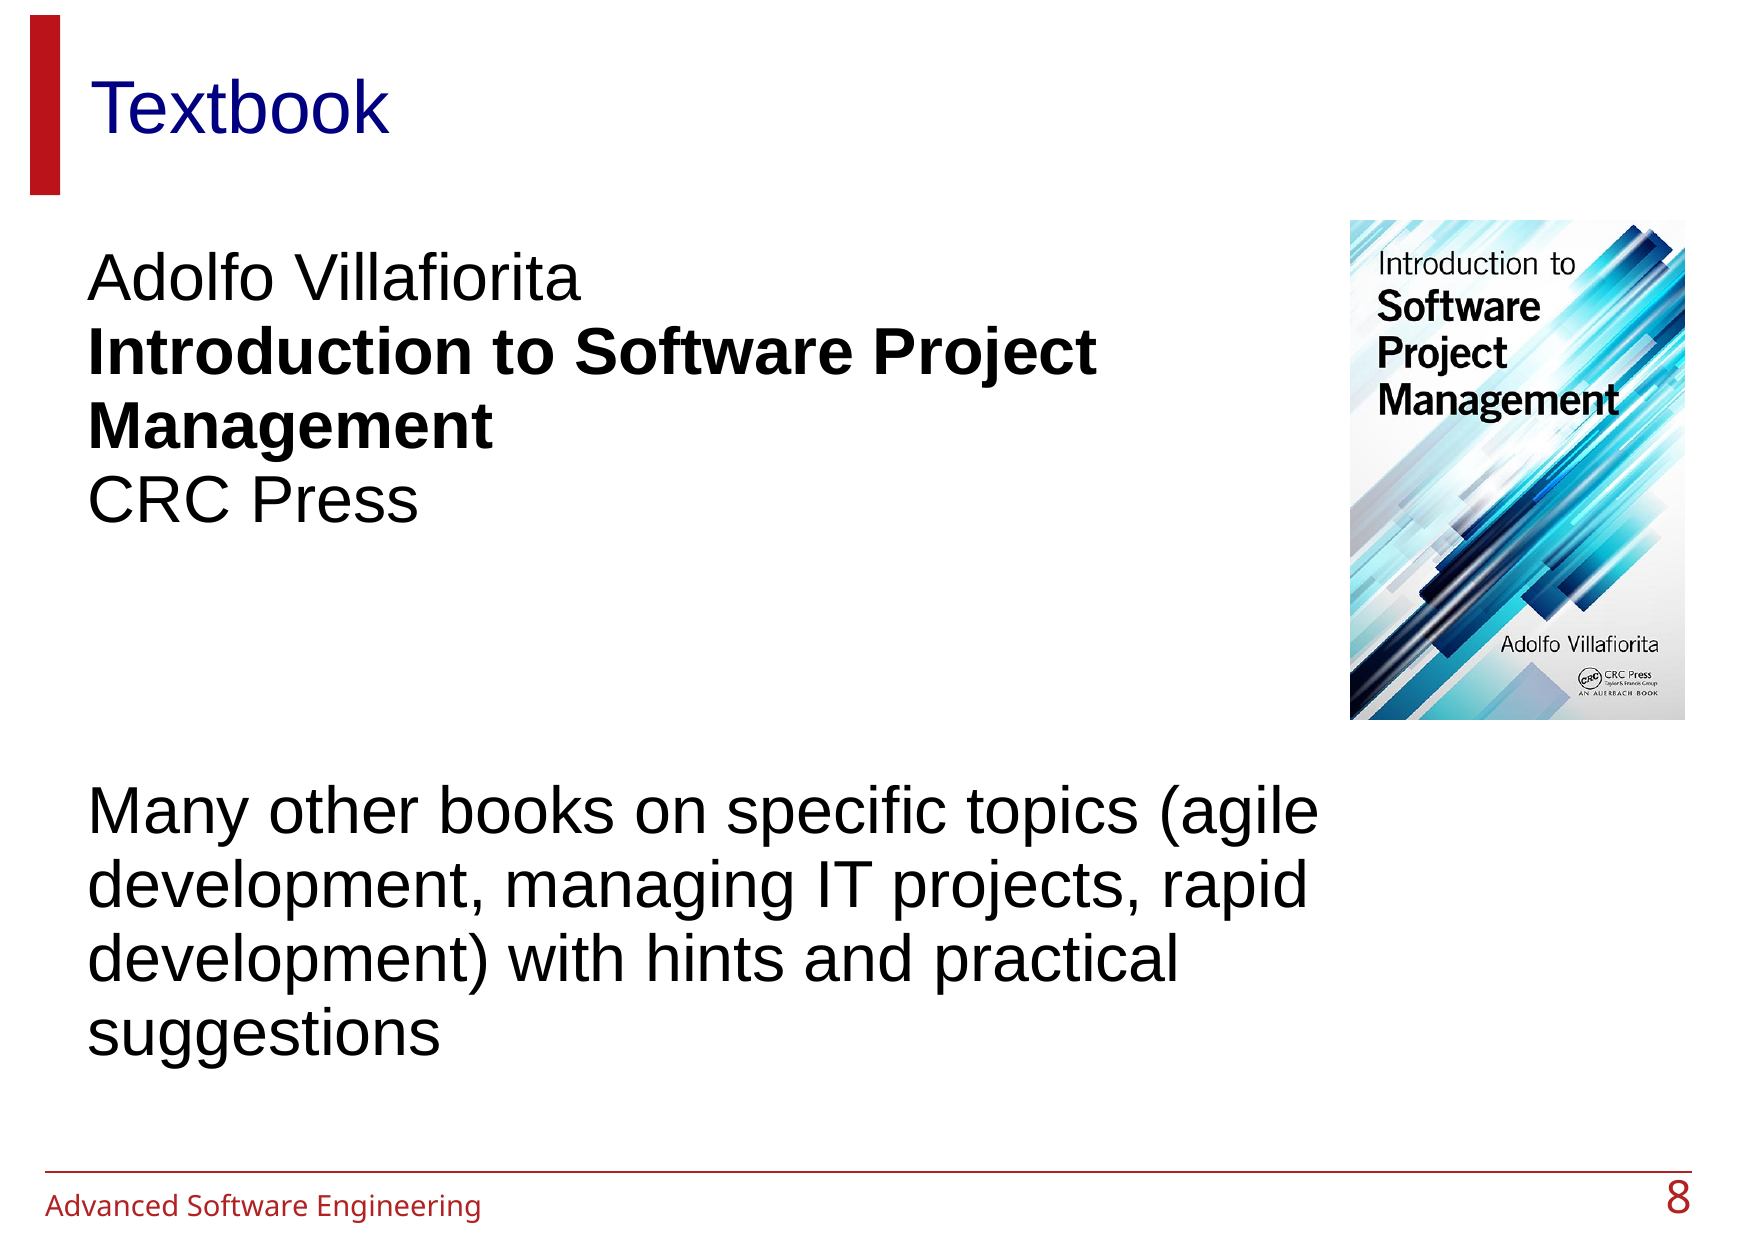

# Textbook
Adolfo Villafiorita
Introduction to Software Project Management
CRC Press
Many other books on specific topics (agile development, managing IT projects, rapid development) with hints and practical suggestions
8
Advanced Software Engineering